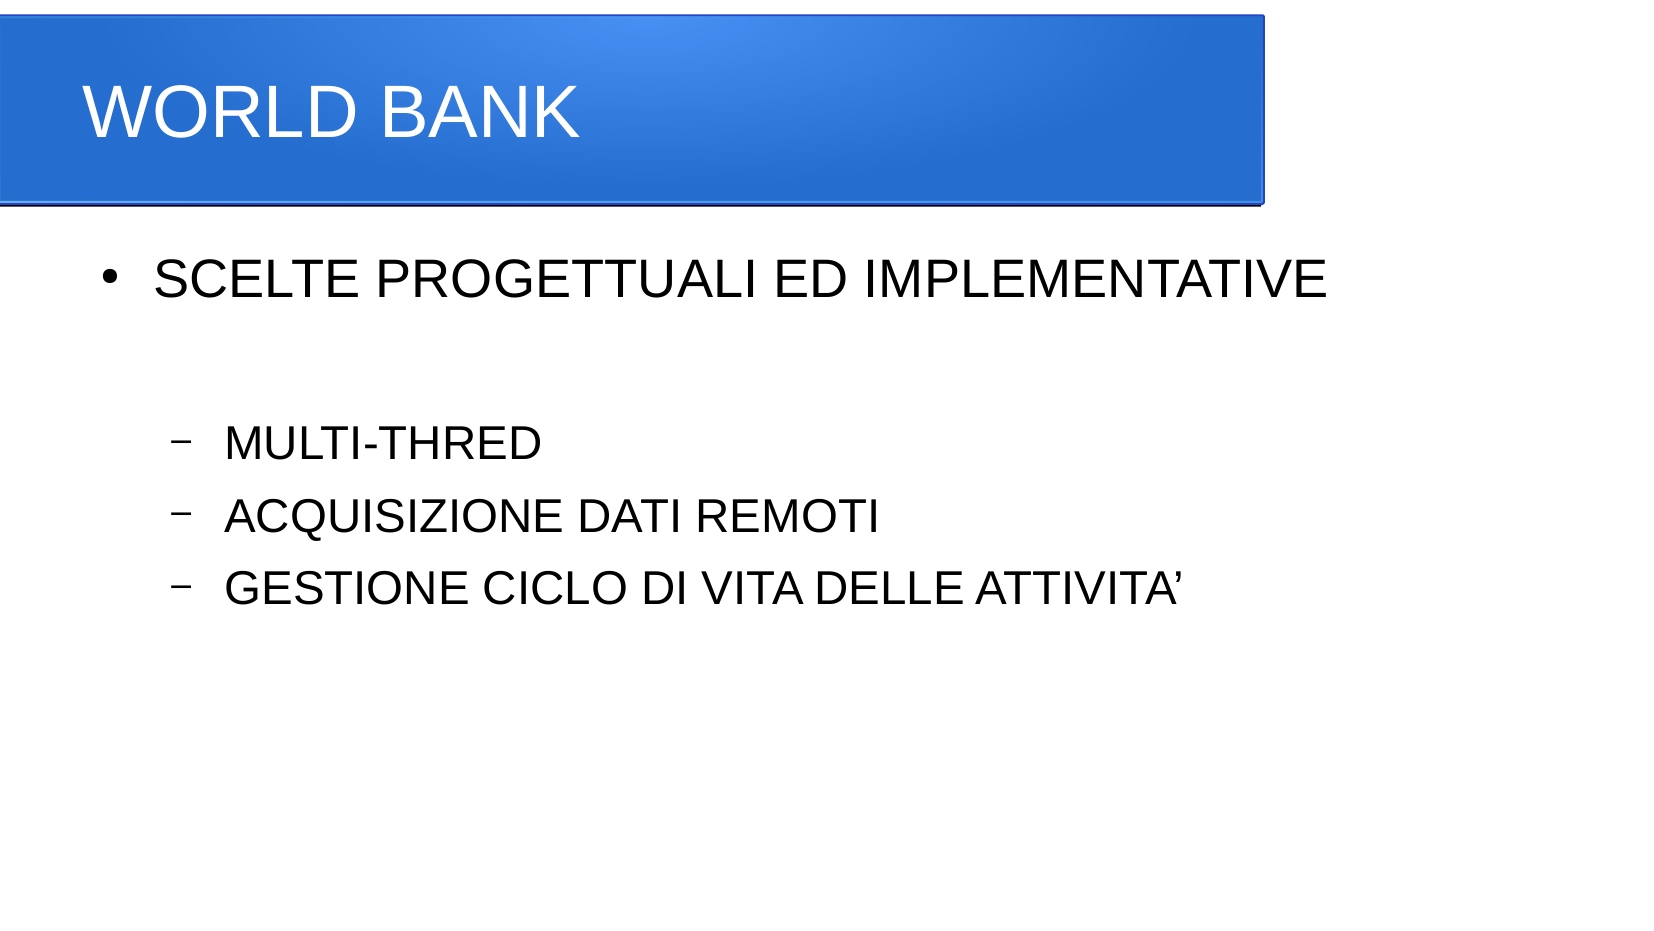

# WORLD BANK
SCELTE PROGETTUALI ED IMPLEMENTATIVE
MULTI-THRED
ACQUISIZIONE DATI REMOTI
GESTIONE CICLO DI VITA DELLE ATTIVITA’